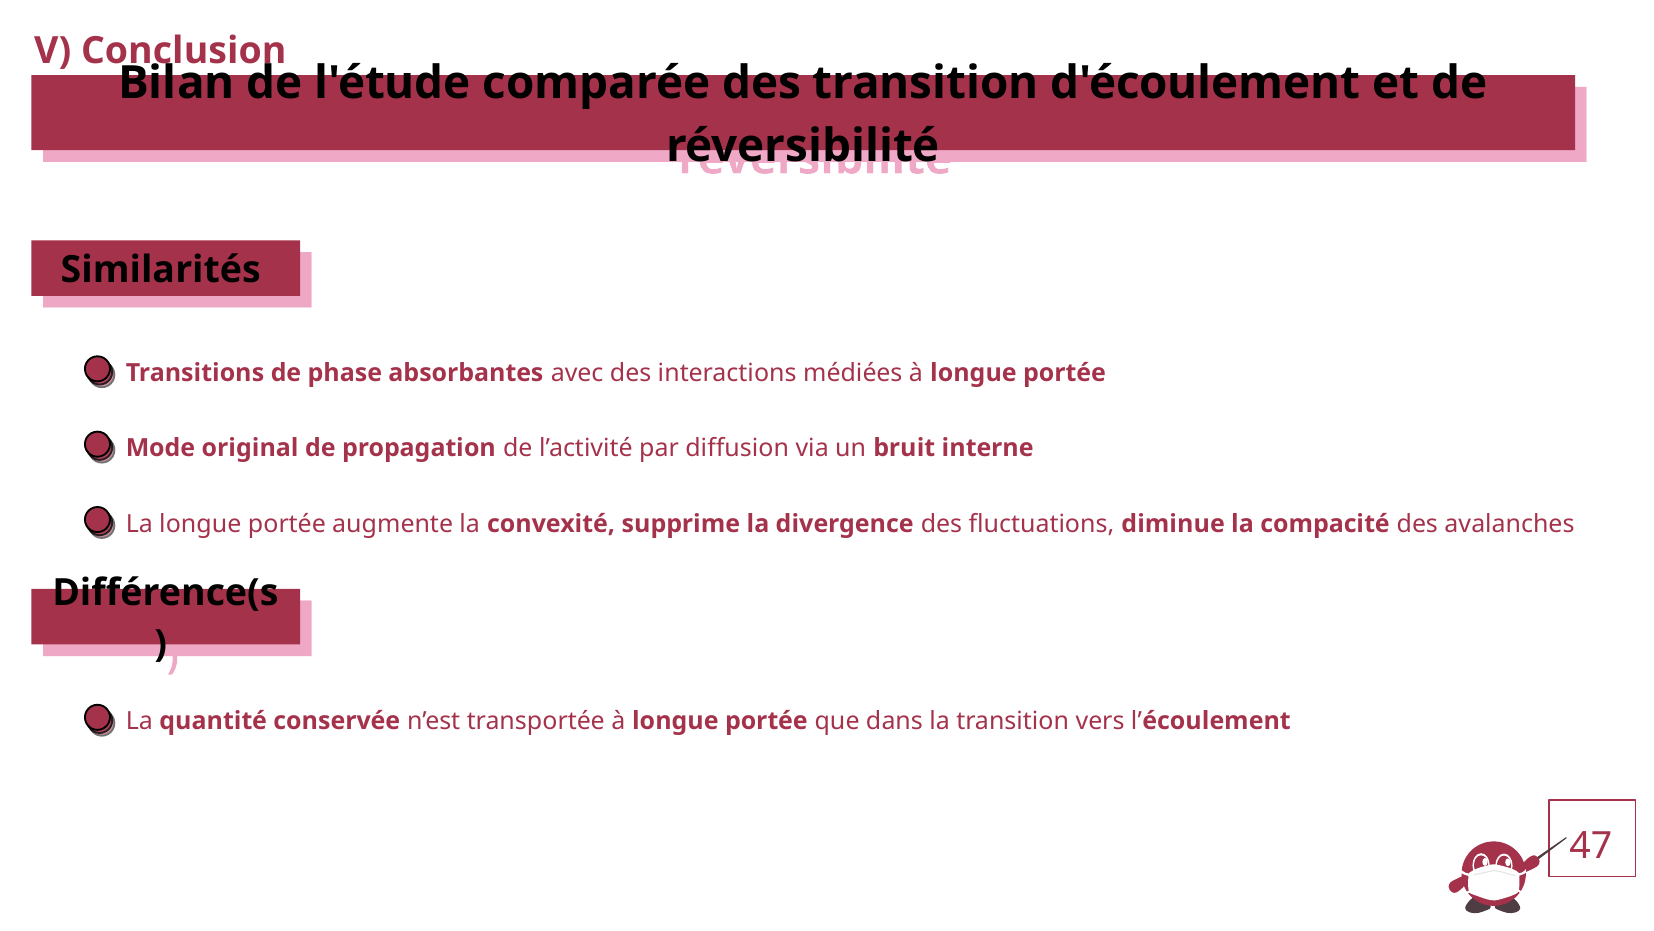

V) Conclusion
Bilan de l'étude comparée des transition d'écoulement et de réversibilité
Similarités
 Transitions de phase absorbantes avec des interactions médiées à longue portée
 Mode original de propagation de l’activité par diffusion via un bruit interne
 La longue portée augmente la convexité, supprime la divergence des fluctuations, diminue la compacité des avalanches
Différence(s)
 La quantité conservée n’est transportée à longue portée que dans la transition vers l’écoulement